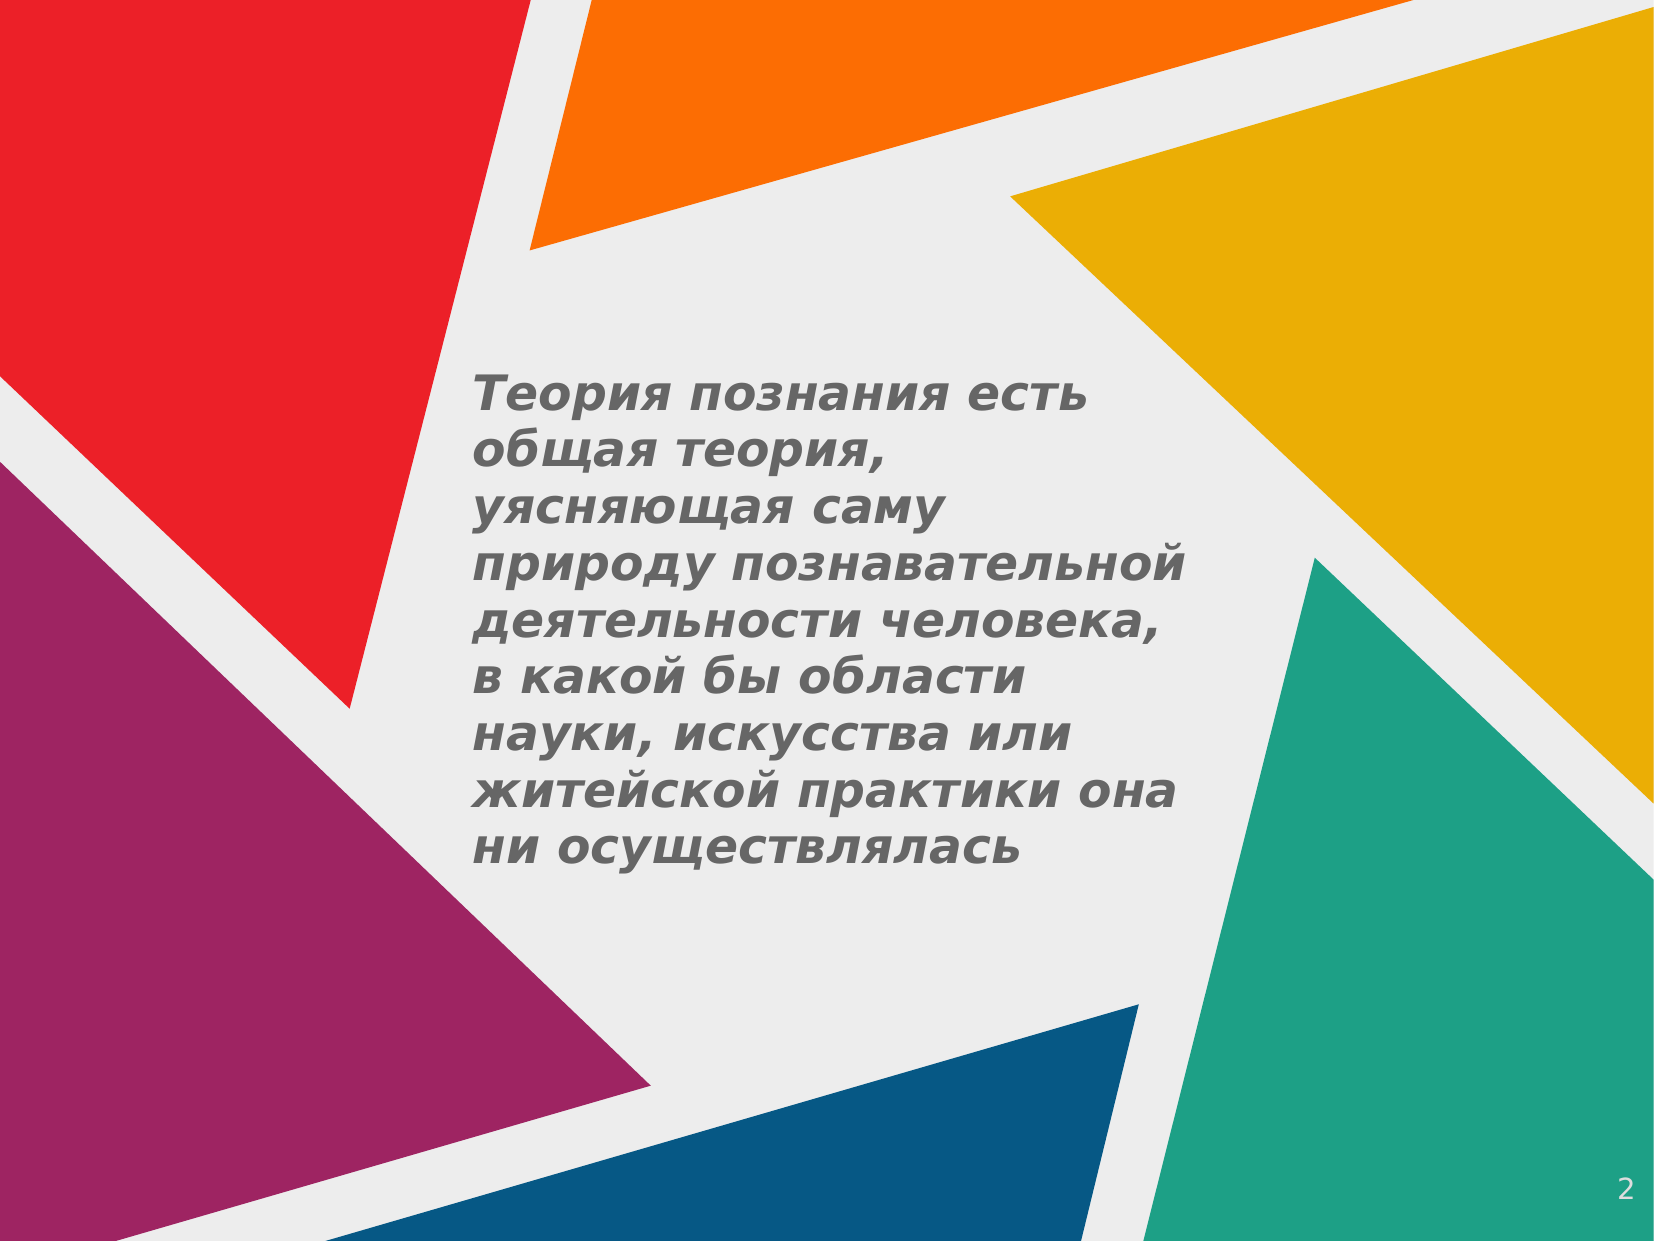

# Теория познания есть общая теория, уясняющая саму природу познавательной деятельности человека, в какой бы области науки, искусства или житейской практики она ни осуществлялась
2